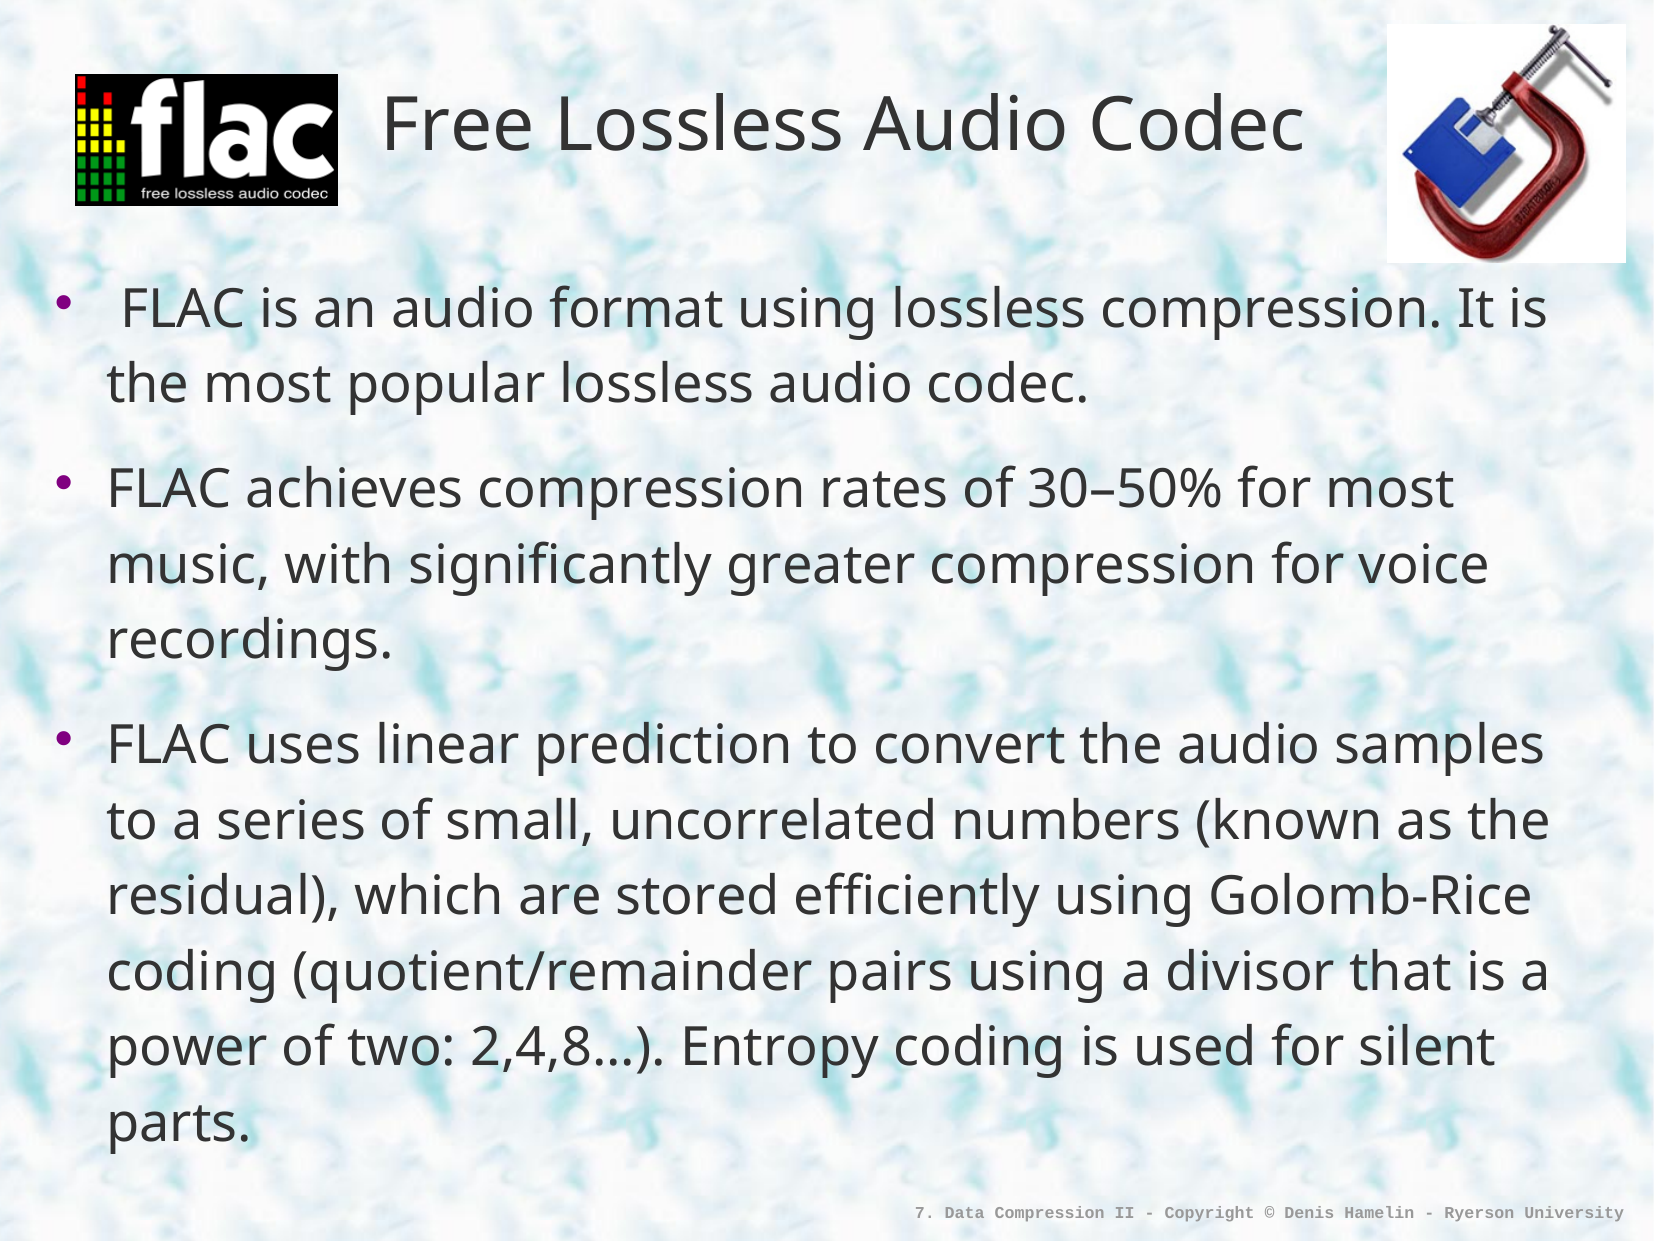

# Free Lossless Audio Codec
 FLAC is an audio format using lossless compression. It is the most popular lossless audio codec.
FLAC achieves compression rates of 30–50% for most music, with significantly greater compression for voice recordings.
FLAC uses linear prediction to convert the audio samples to a series of small, uncorrelated numbers (known as the residual), which are stored efficiently using Golomb-Rice coding (quotient/remainder pairs using a divisor that is a power of two: 2,4,8...). Entropy coding is used for silent parts.